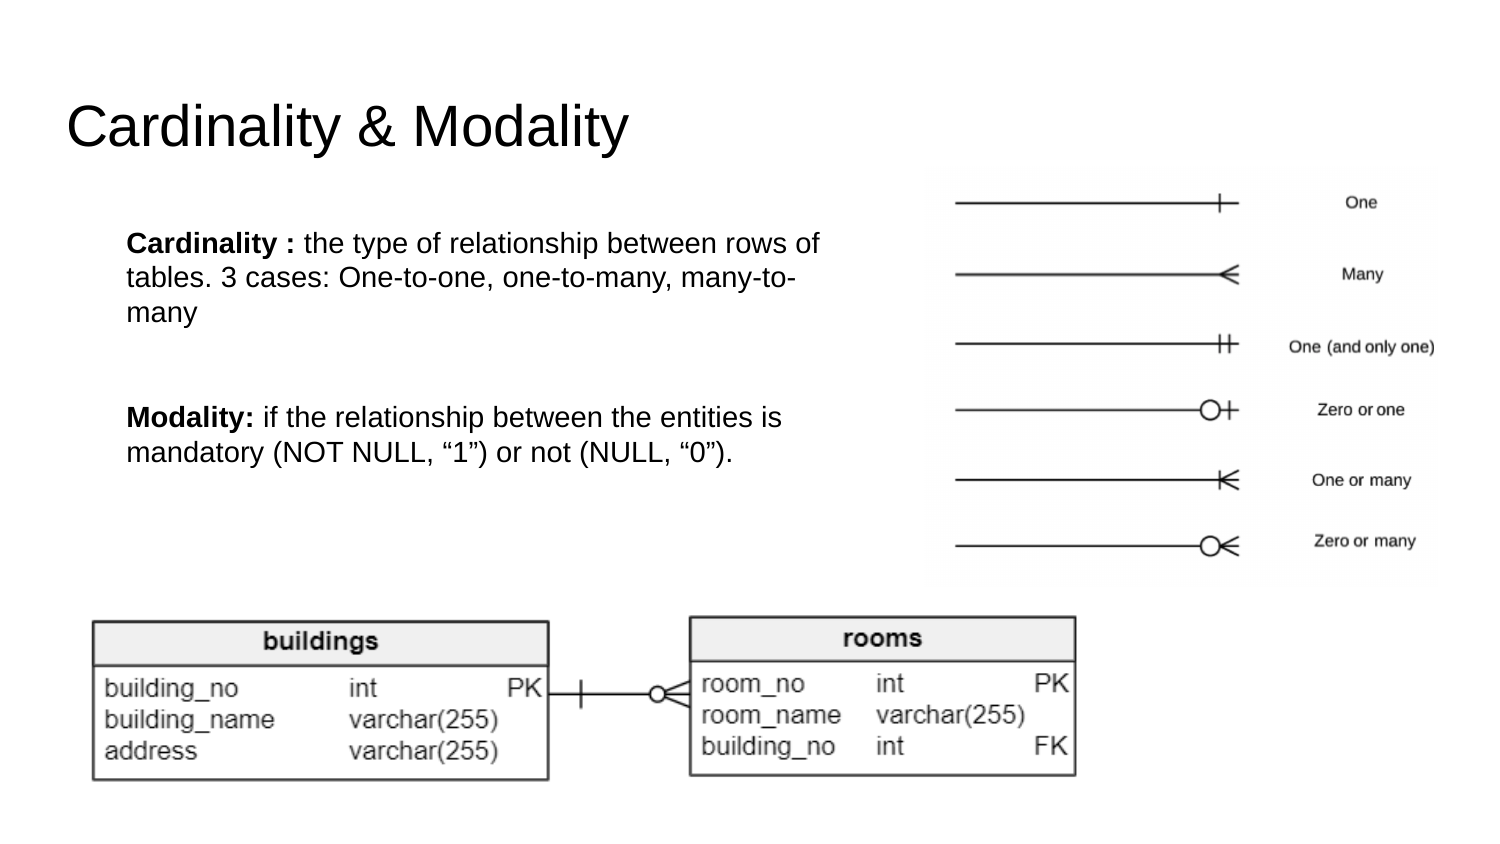

# Cardinality & Modality
Cardinality : the type of relationship between rows of tables. 3 cases: One-to-one, one-to-many, many-to-many
Modality: if the relationship between the entities is mandatory (NOT NULL, “1”) or not (NULL, “0”).